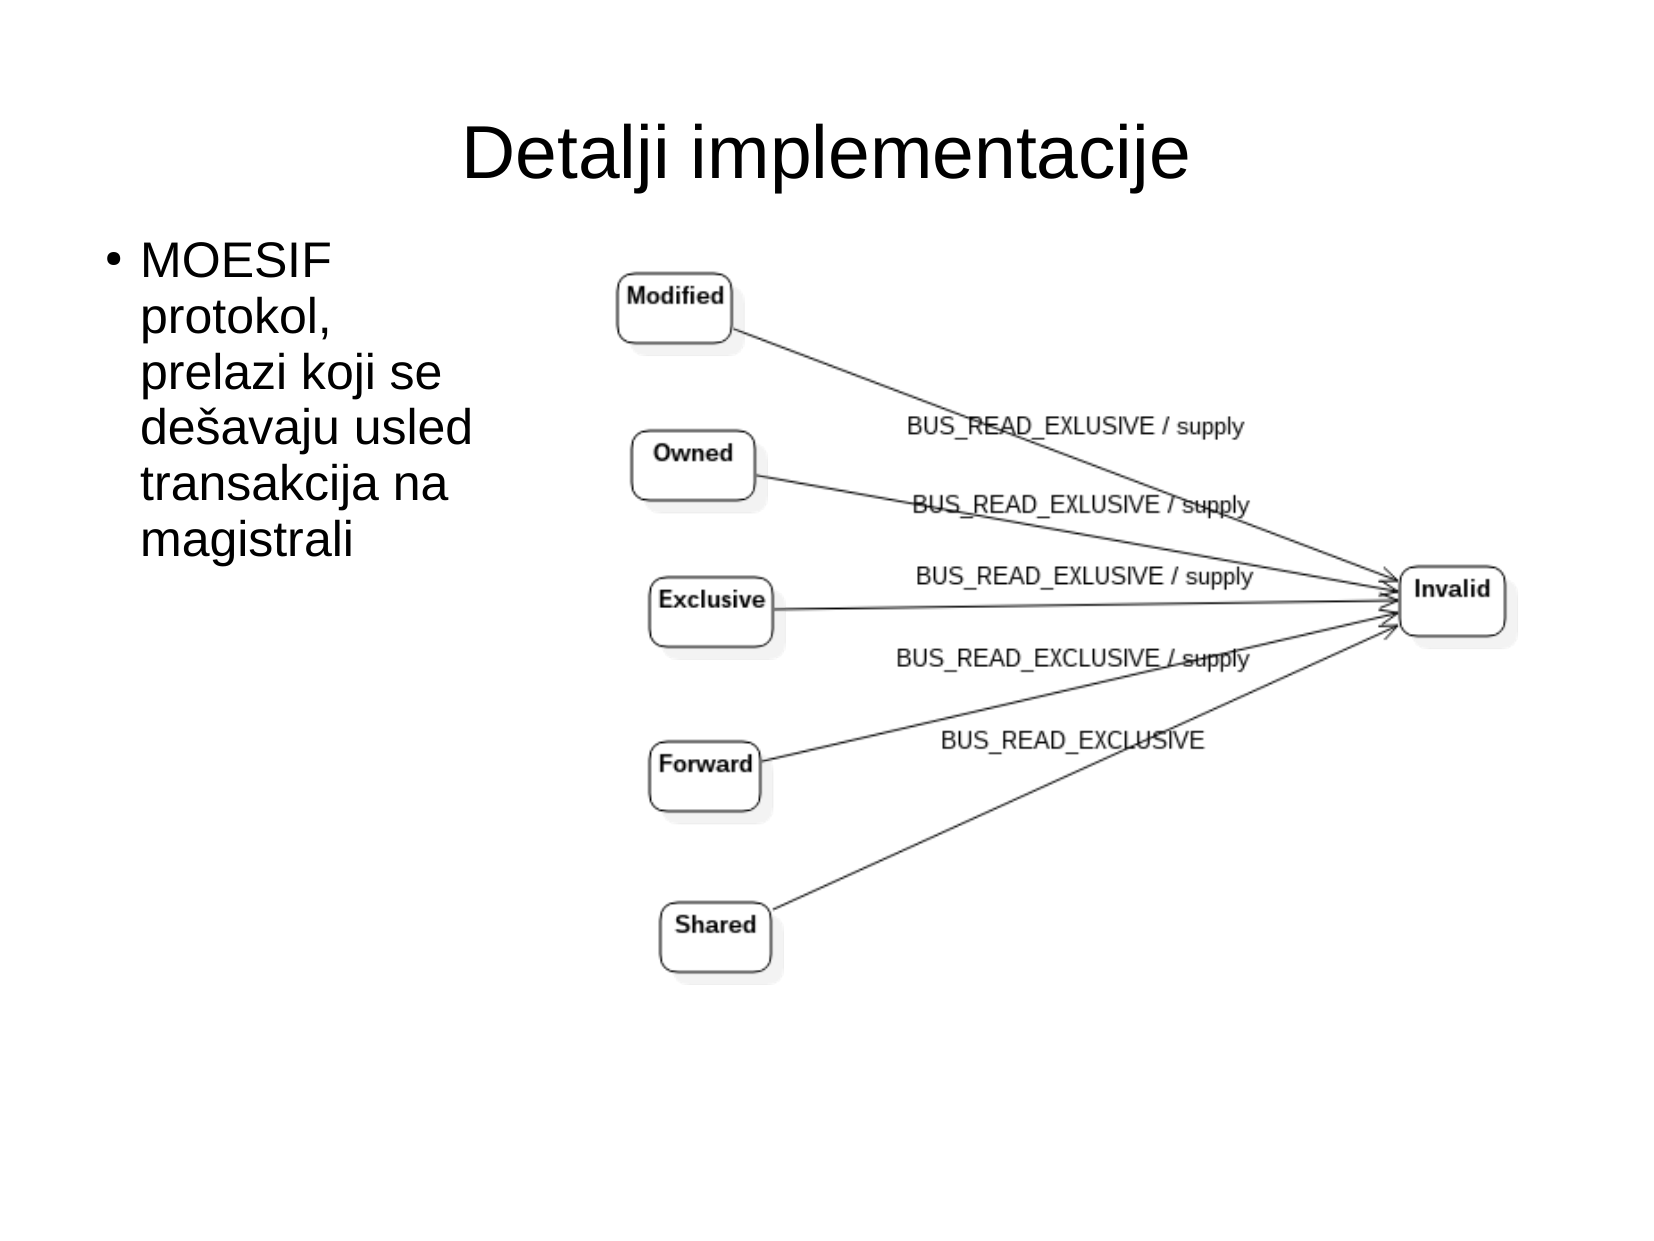

# Detalji implementacije
MOESIF protokol, prelazi koji se dešavaju usled transakcija na magistrali